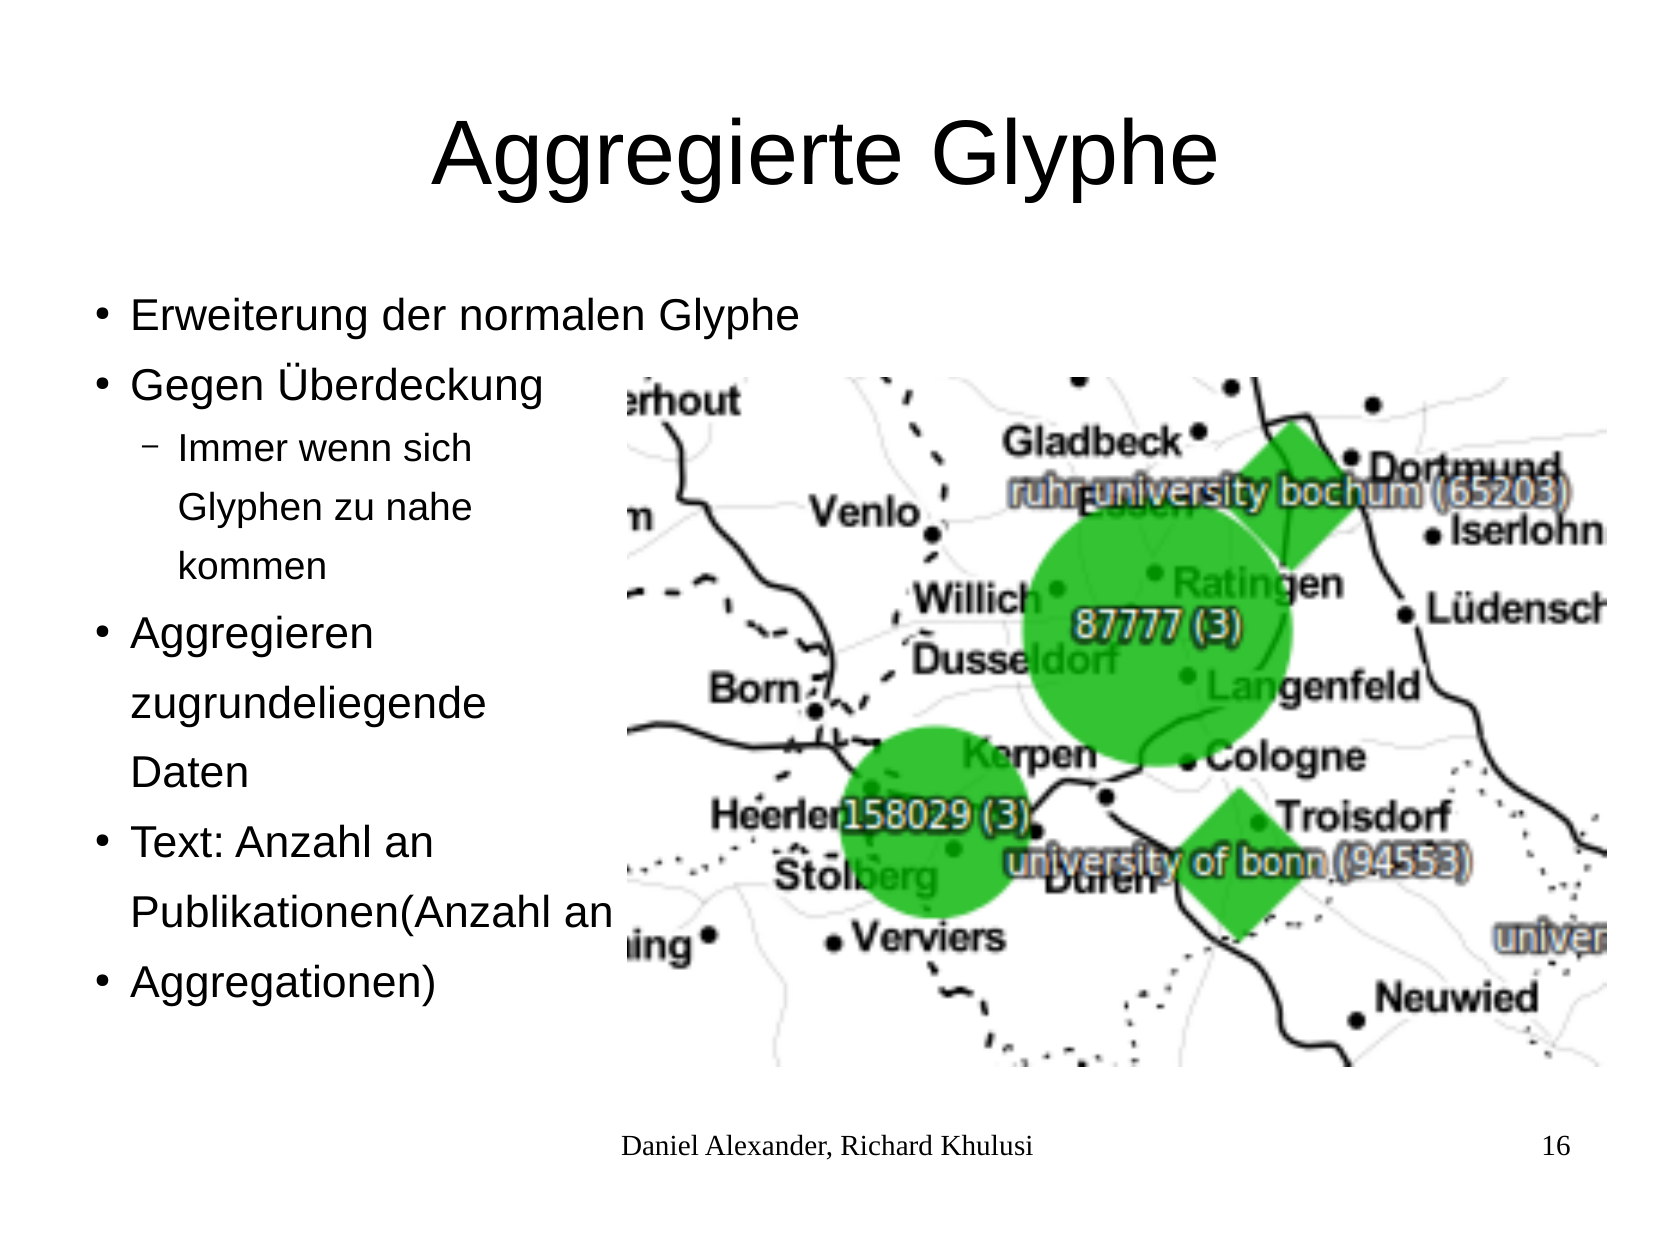

# Aggregierte Glyphe
Erweiterung der normalen Glyphe
Gegen Überdeckung
Immer wenn sich
Glyphen zu nahe
kommen
Aggregieren
zugrundeliegende
Daten
Text: Anzahl an
Publikationen(Anzahl an
Aggregationen)
Daniel Alexander, Richard Khulusi
16